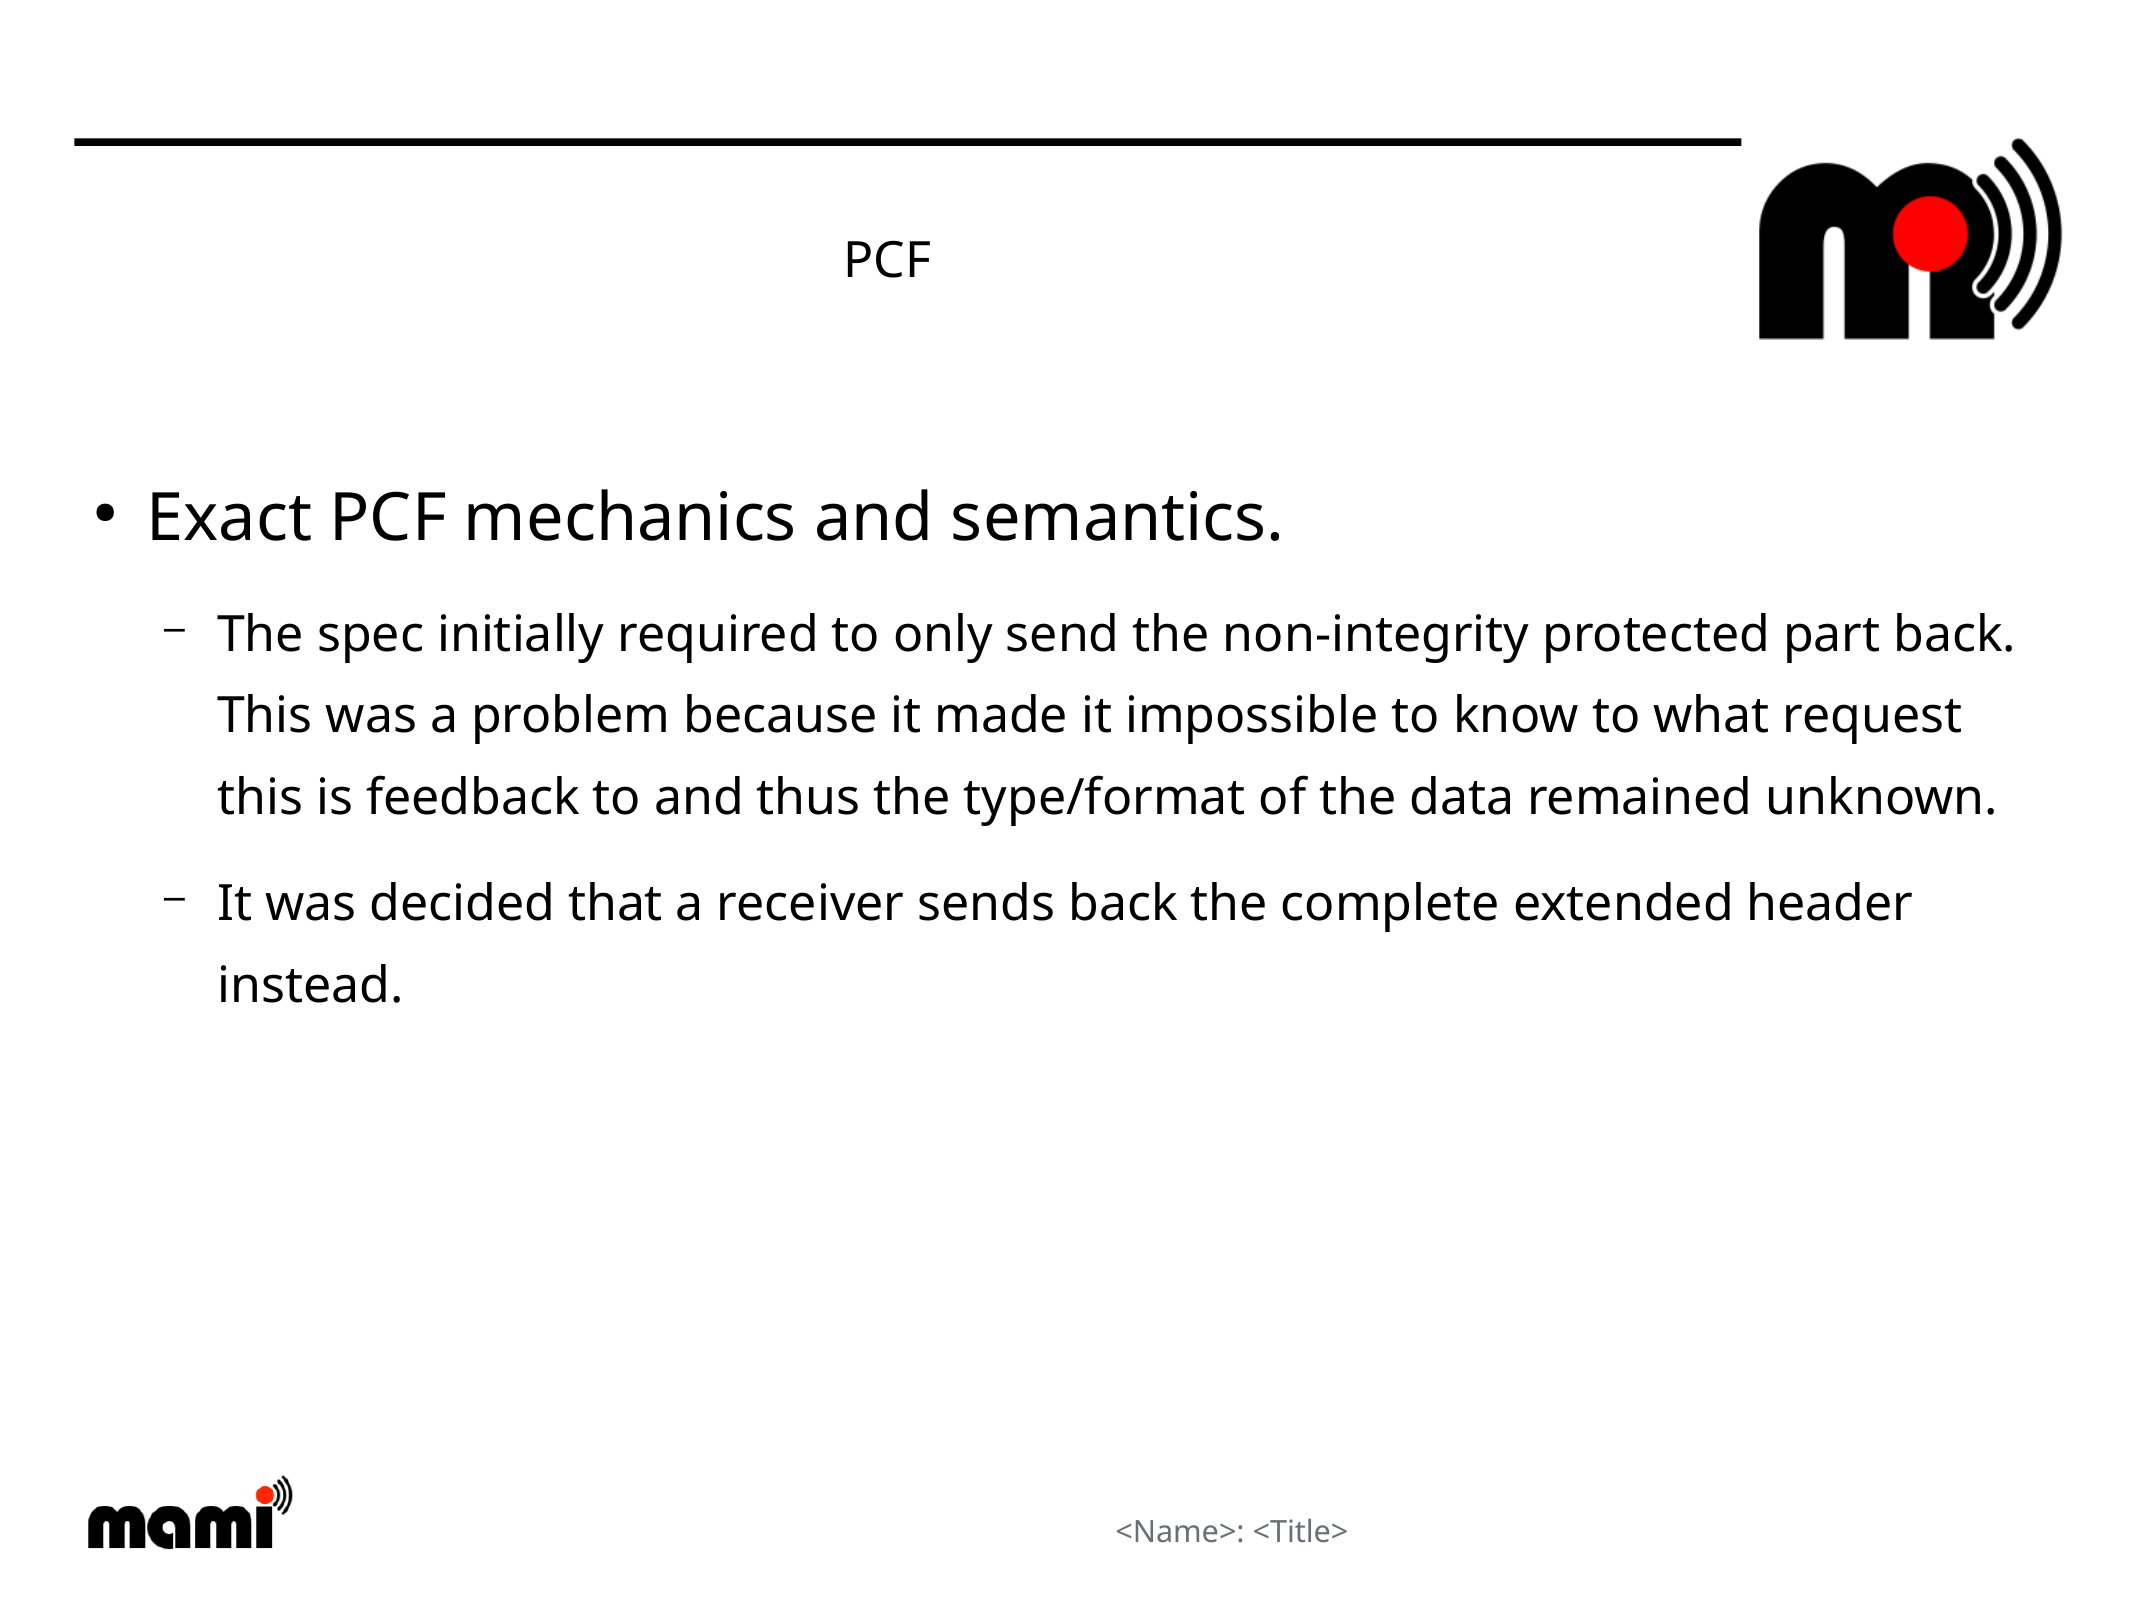

# PCF
Exact PCF mechanics and semantics.
The spec initially required to only send the non-integrity protected part back. This was a problem because it made it impossible to know to what request this is feedback to and thus the type/format of the data remained unknown.
It was decided that a receiver sends back the complete extended header instead.